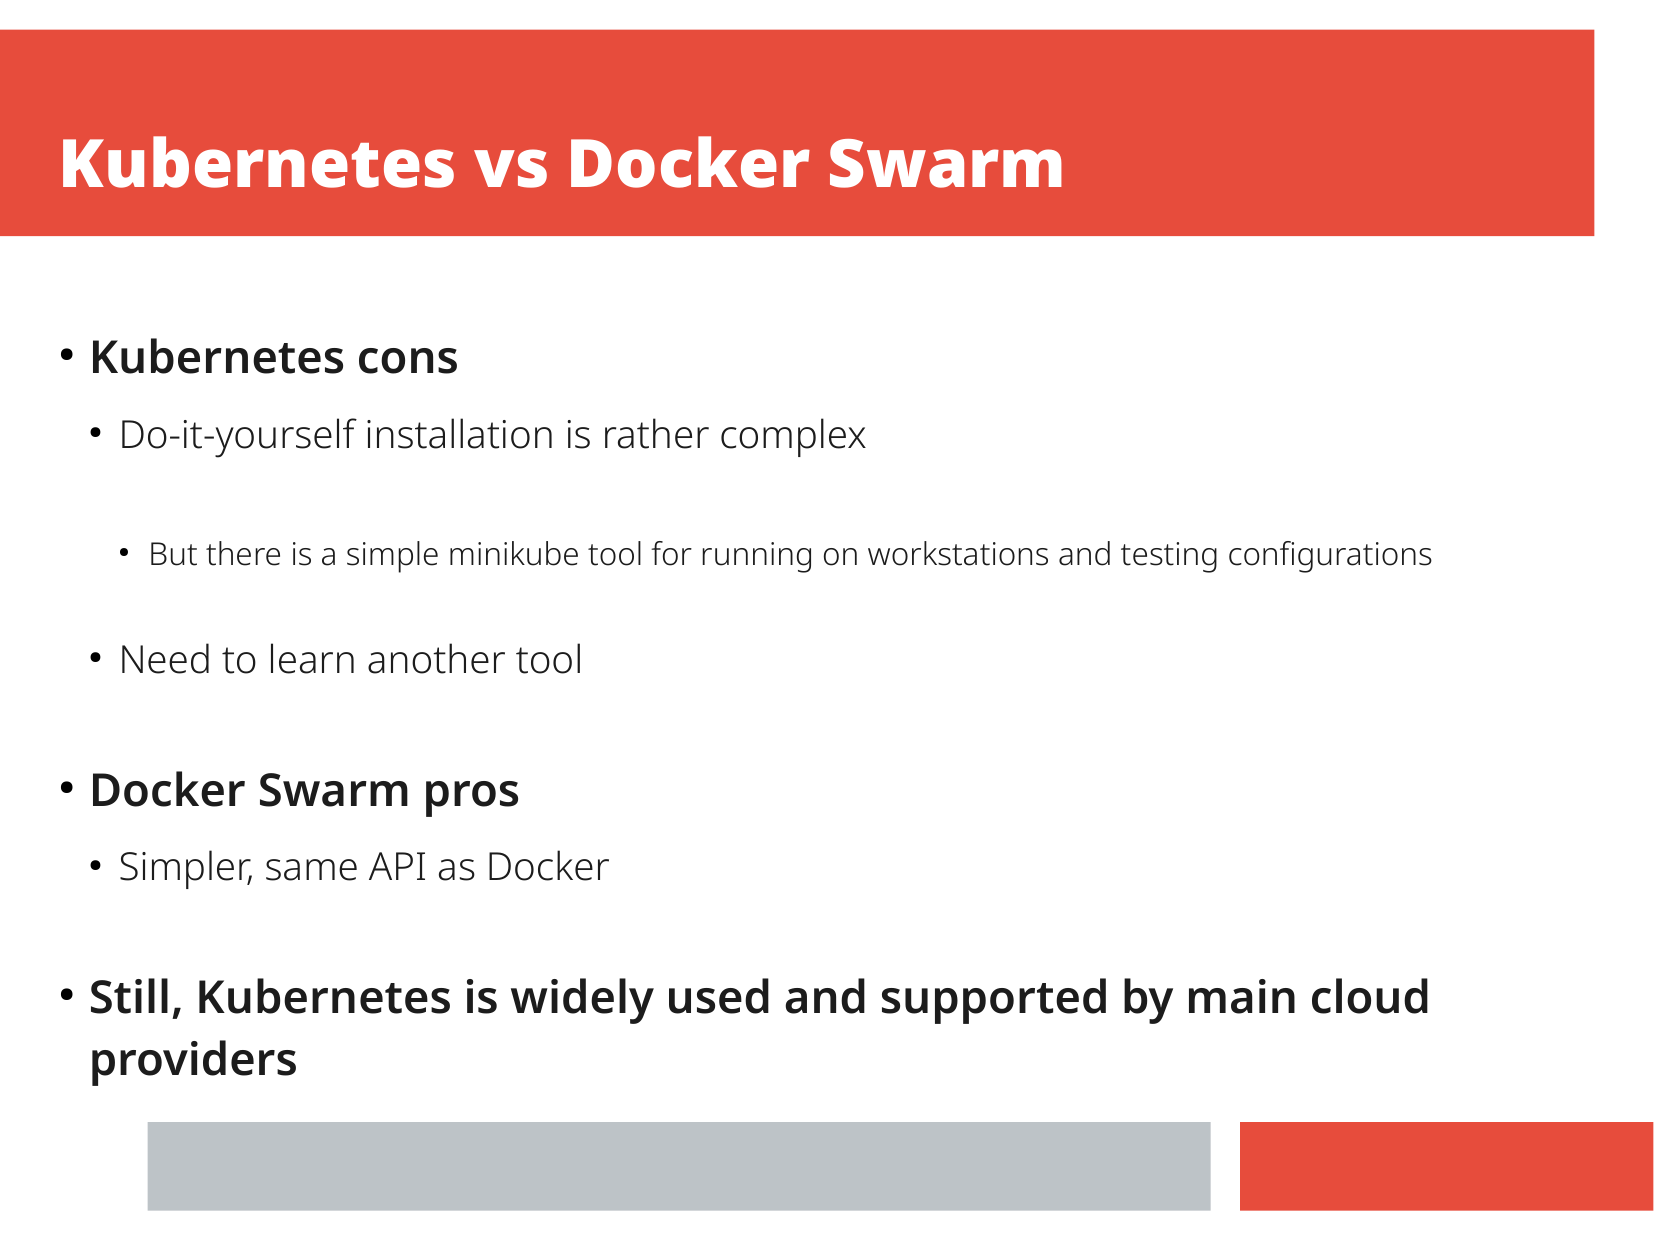

# Kubernetes vs Docker Swarm
Kubernetes cons
Do-it-yourself installation is rather complex
But there is a simple minikube tool for running on workstations and testing configurations
Need to learn another tool
Docker Swarm pros
Simpler, same API as Docker
Still, Kubernetes is widely used and supported by main cloud providers